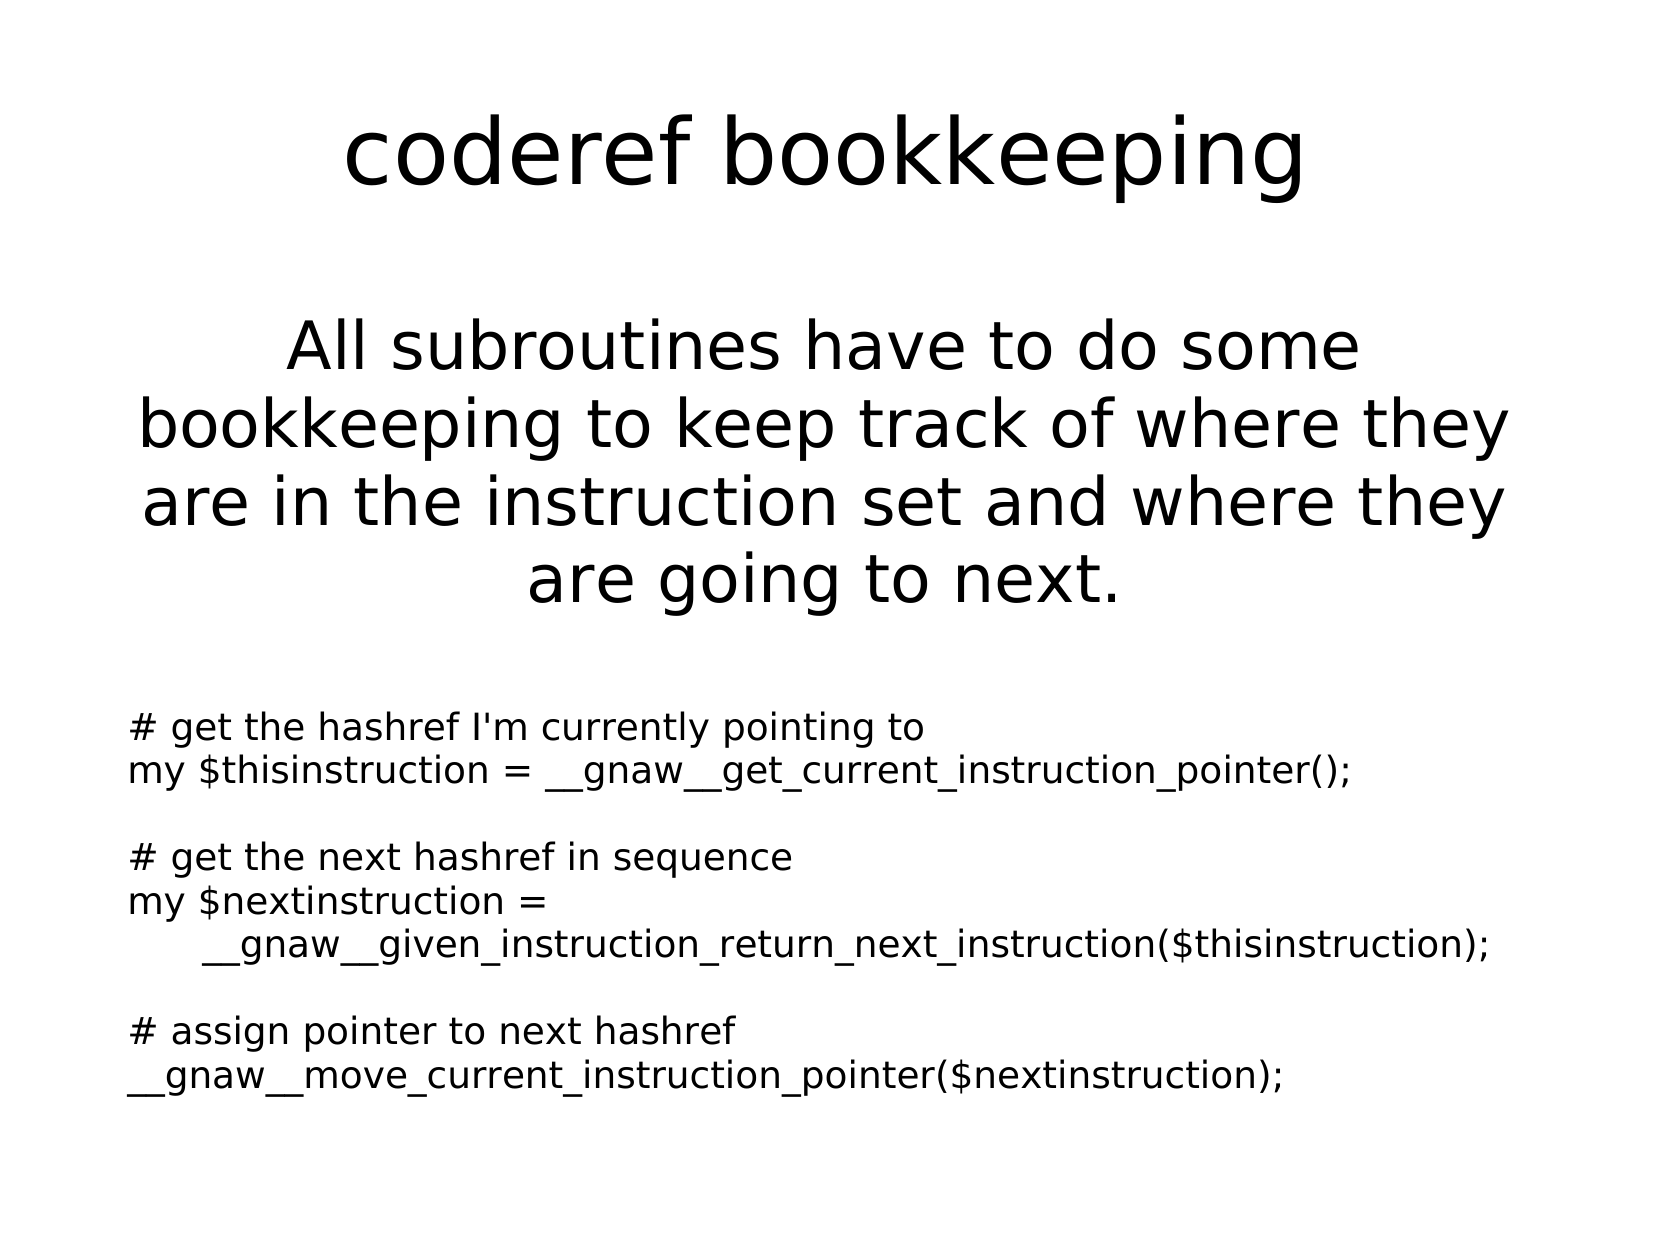

# coderef bookkeeping
All subroutines have to do some bookkeeping to keep track of where they are in the instruction set and where they are going to next.
# get the hashref I'm currently pointing to
my $thisinstruction = __gnaw__get_current_instruction_pointer();
# get the next hashref in sequence
my $nextinstruction =
	__gnaw__given_instruction_return_next_instruction($thisinstruction);
# assign pointer to next hashref
__gnaw__move_current_instruction_pointer($nextinstruction);